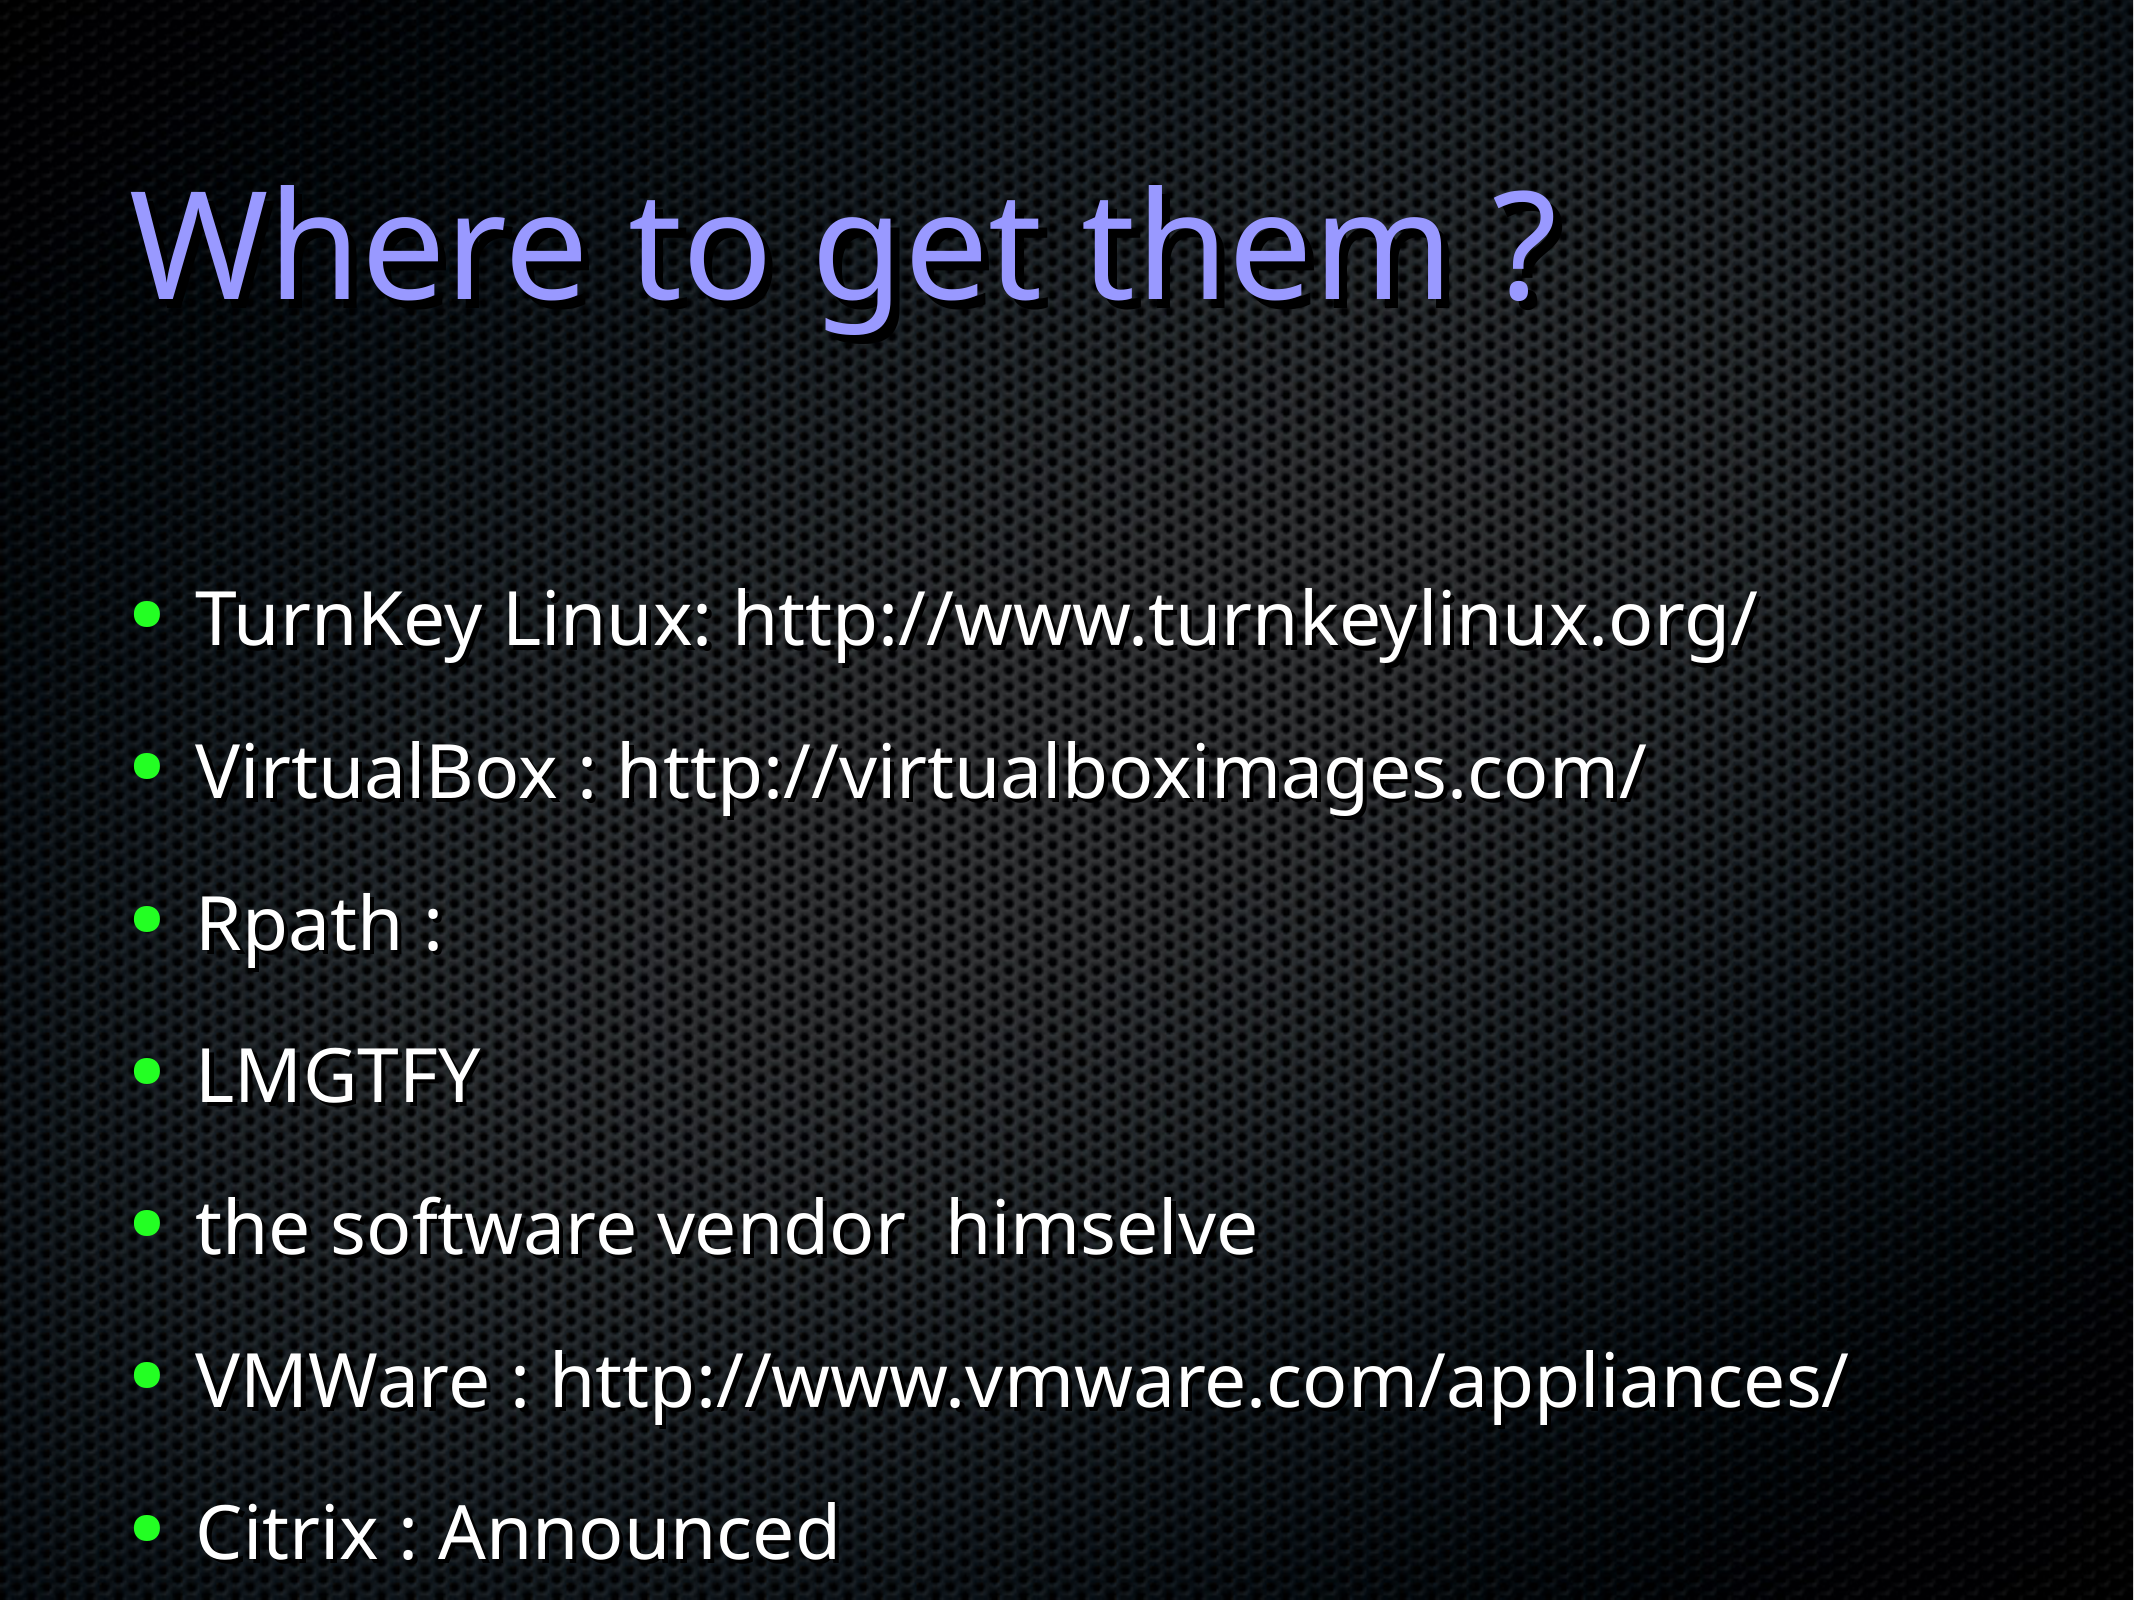

# Where to get them ?
TurnKey Linux: http://www.turnkeylinux.org/
VirtualBox : http://virtualboximages.com/
Rpath :
LMGTFY
the software vendor himselve
VMWare : http://www.vmware.com/appliances/
Citrix : Announced